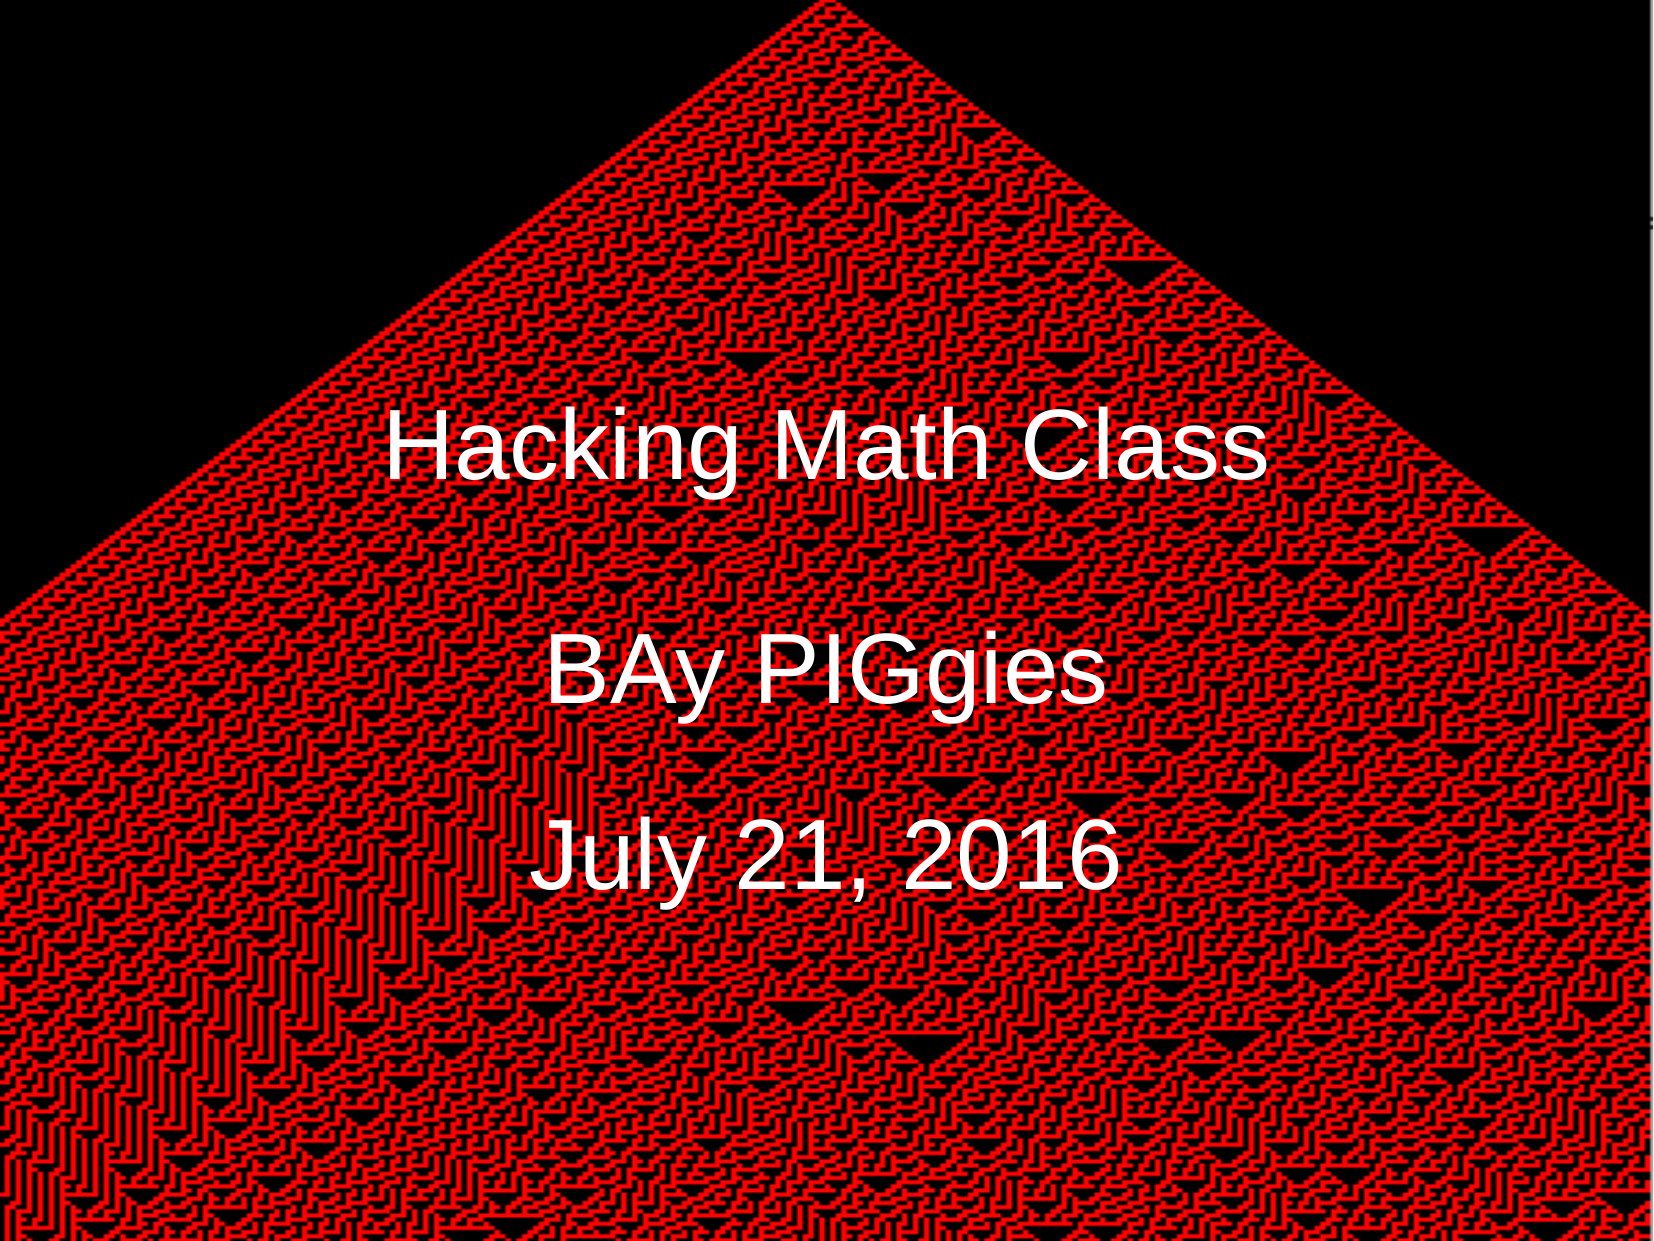

#
Hacking Math Class
BAy PIGgies
July 21, 2016